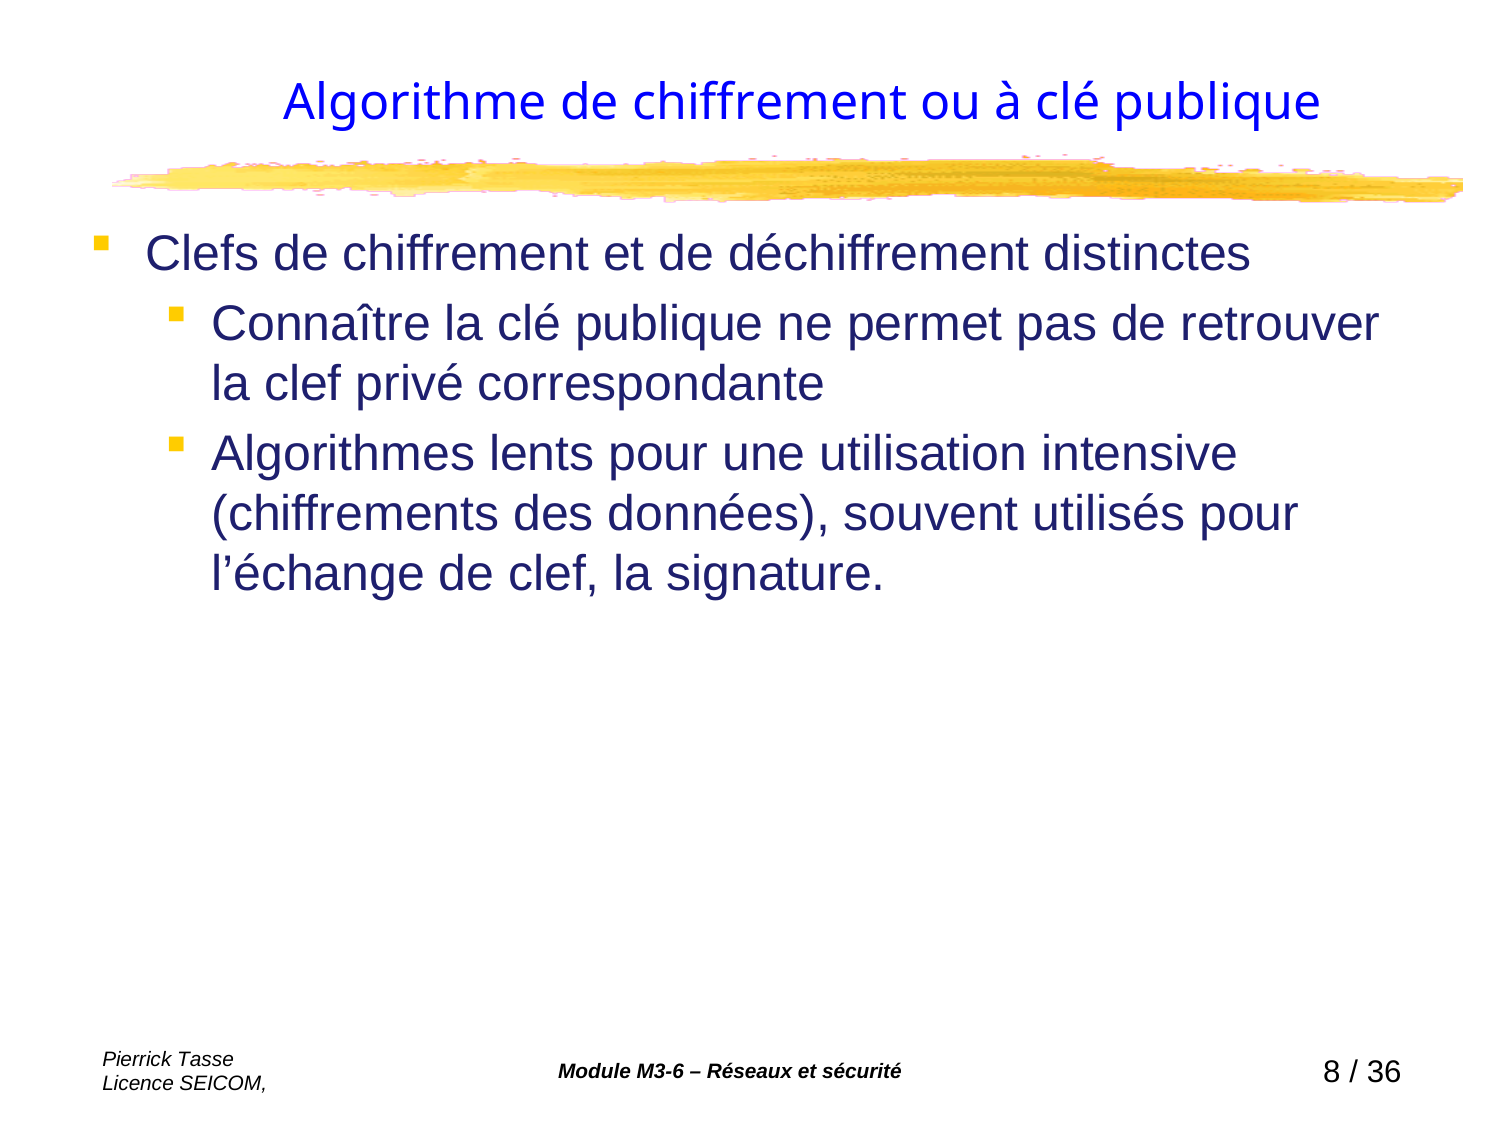

# Algorithme de chiffrement ou à clé publique
Clefs de chiffrement et de déchiffrement distinctes
Connaître la clé publique ne permet pas de retrouver la clef privé correspondante
Algorithmes lents pour une utilisation intensive (chiffrements des données), souvent utilisés pour l’échange de clef, la signature.
8